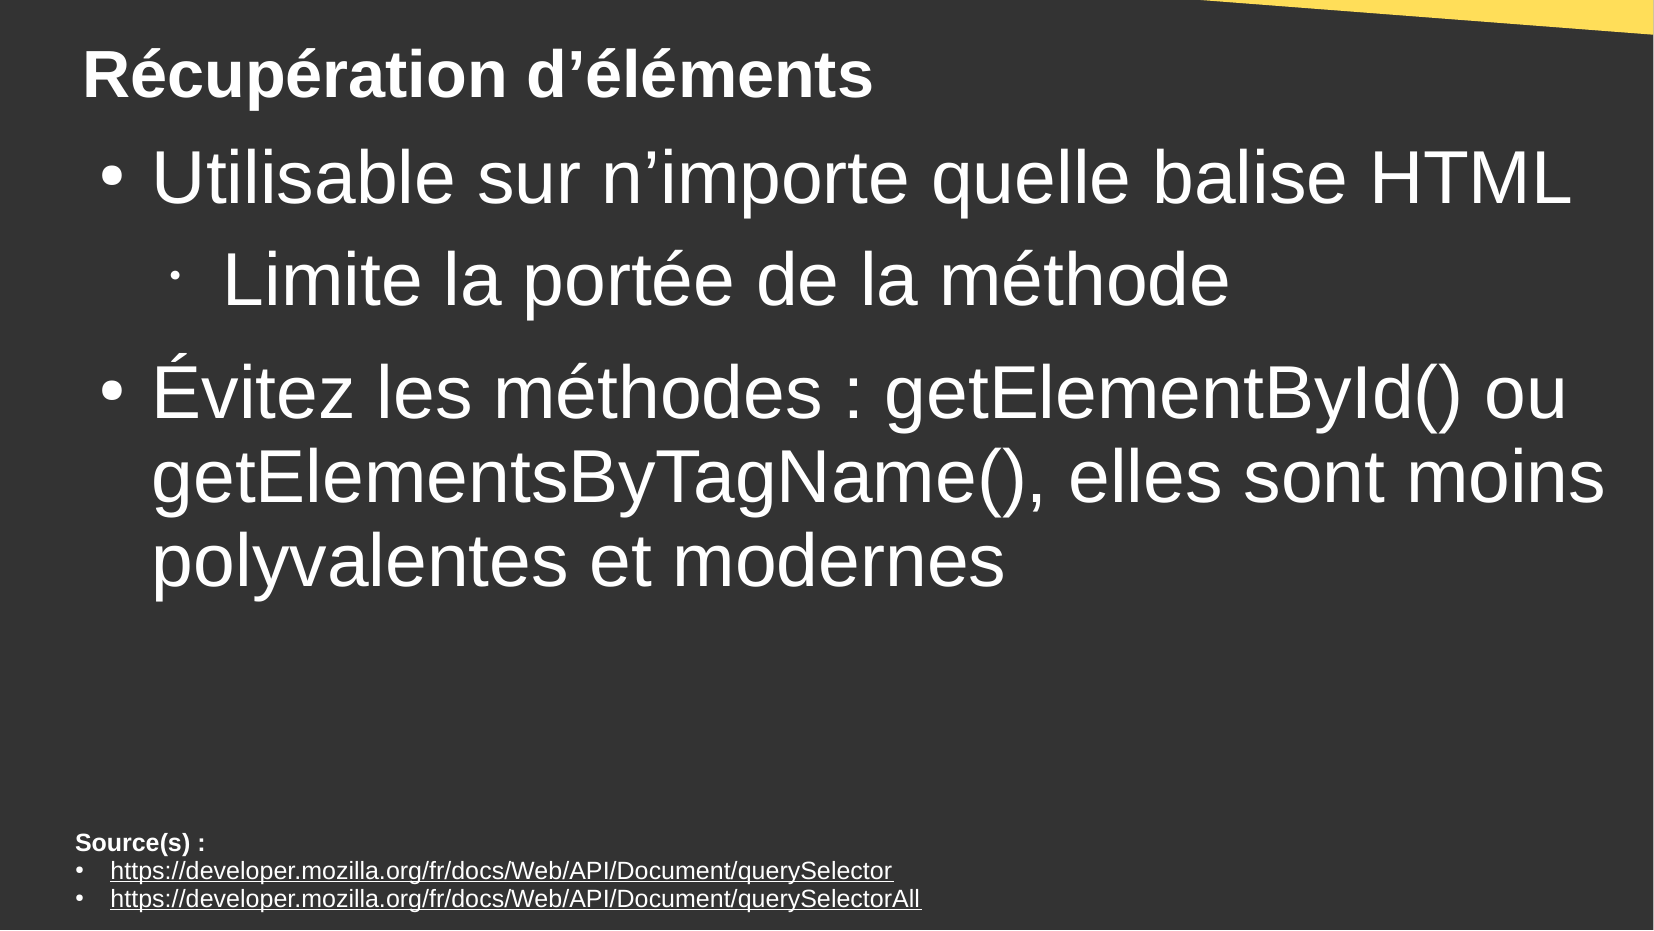

# Récupération d’éléments
Utilisable sur n’importe quelle balise HTML
Limite la portée de la méthode
Évitez les méthodes : getElementById() ou getElementsByTagName(), elles sont moins polyvalentes et modernes
Source(s) :
https://developer.mozilla.org/fr/docs/Web/API/Document/querySelector
https://developer.mozilla.org/fr/docs/Web/API/Document/querySelectorAll